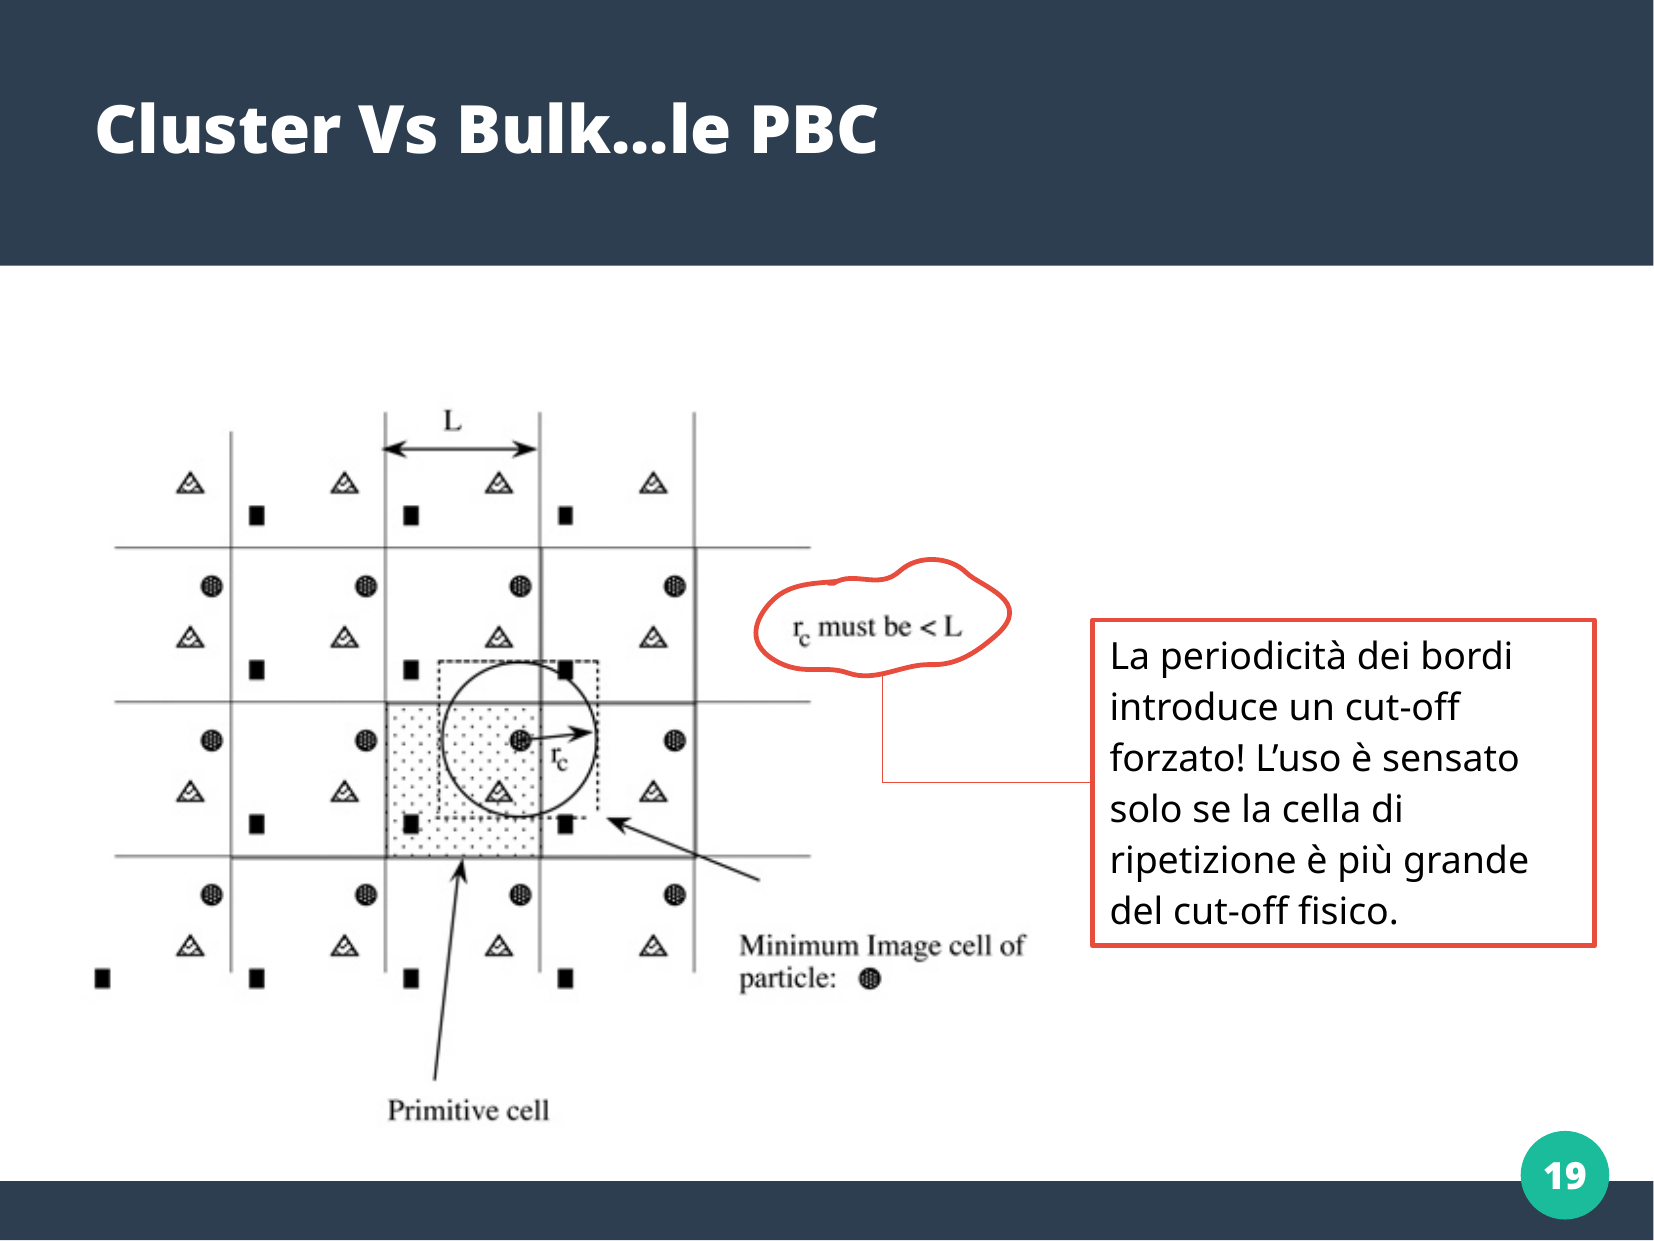

# Cluster Vs Bulk...le PBC
La periodicità dei bordi introduce un cut-off forzato! L’uso è sensato solo se la cella di ripetizione è più grande del cut-off fisico.
19